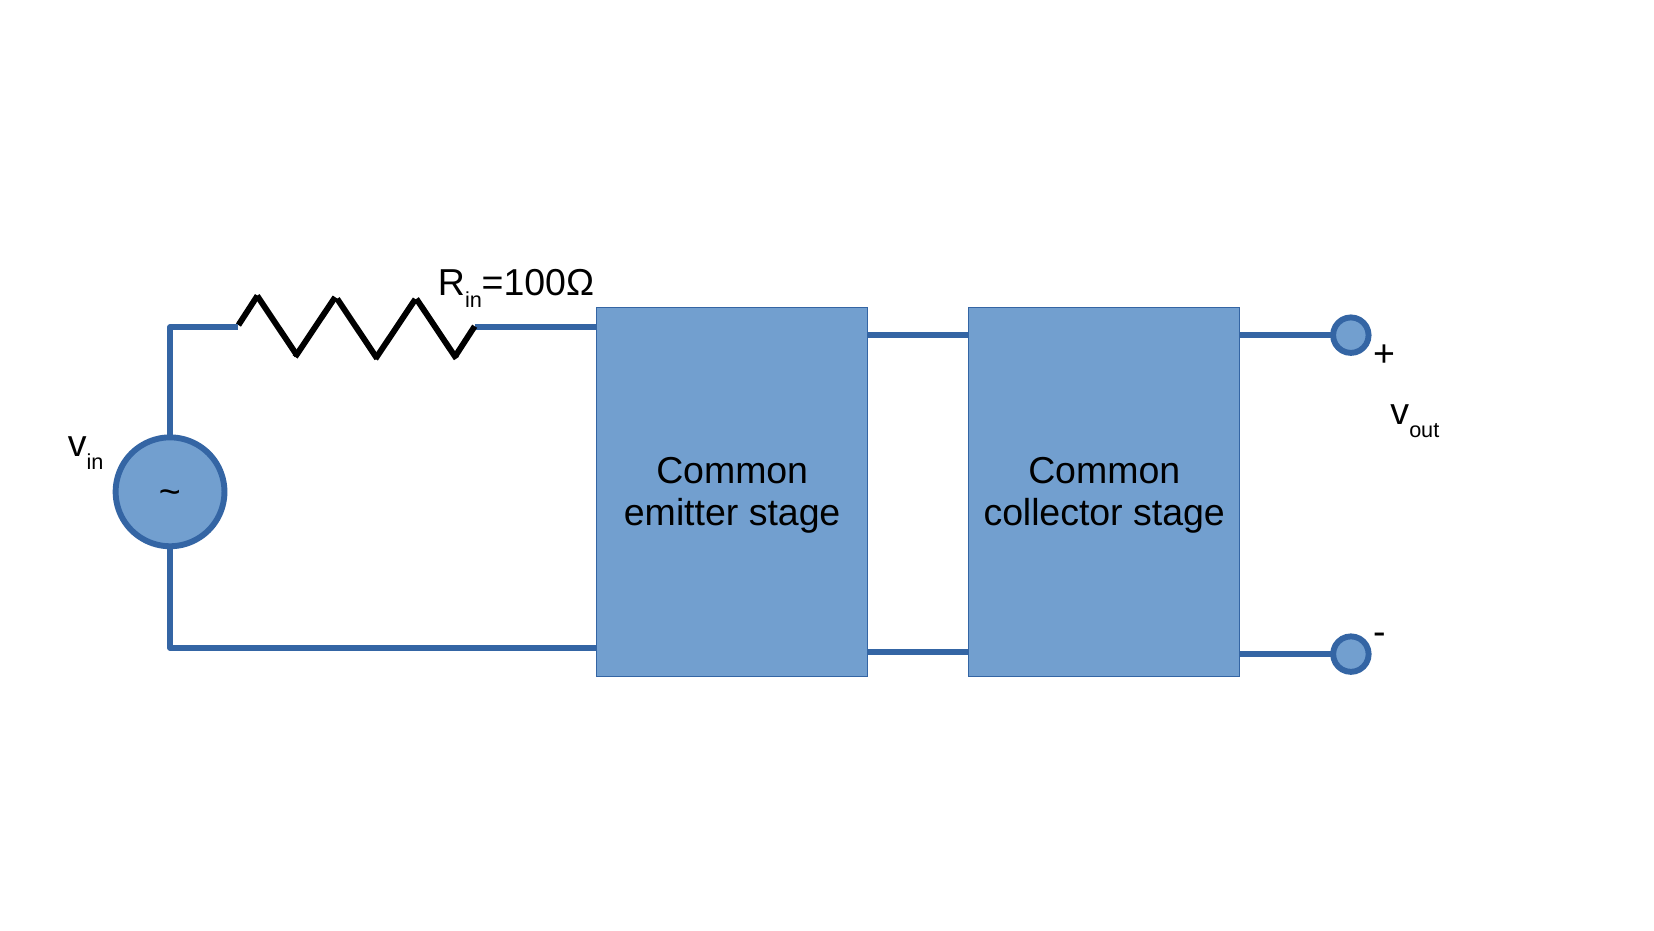

Rin=100Ω
Common
emitter stage
Common
collector stage
+
vout
vin
~
-